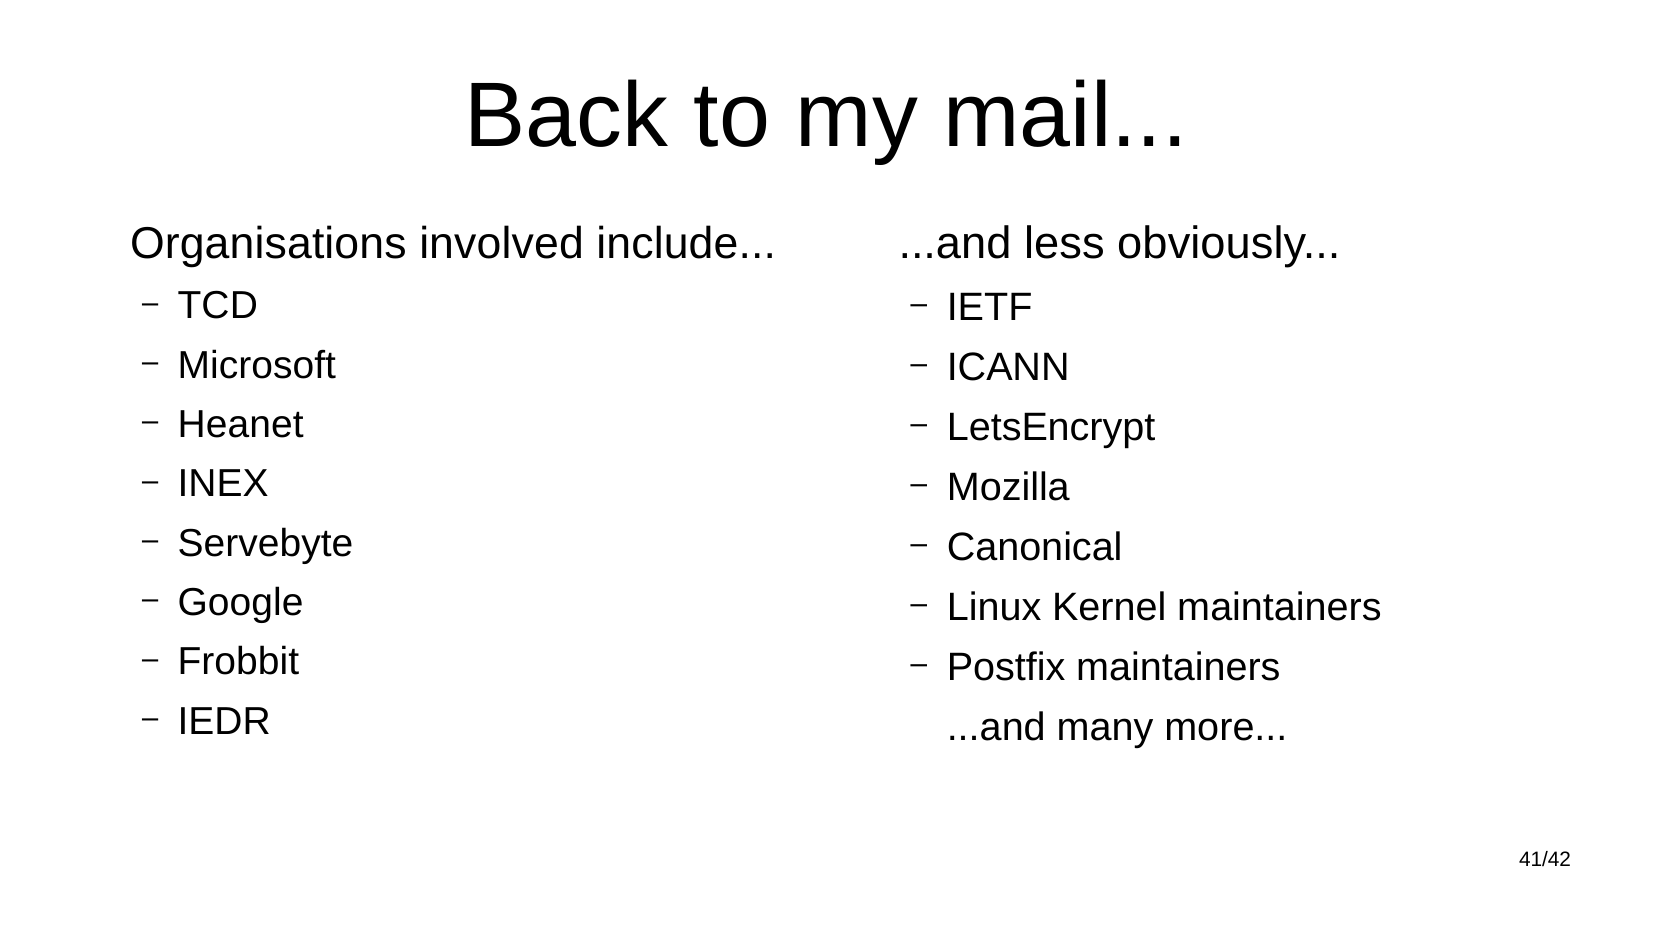

# Back to my mail...
Organisations involved include...
TCD
Microsoft
Heanet
INEX
Servebyte
Google
Frobbit
IEDR
...and less obviously...
IETF
ICANN
LetsEncrypt
Mozilla
Canonical
Linux Kernel maintainers
Postfix maintainers
...and many more...
41